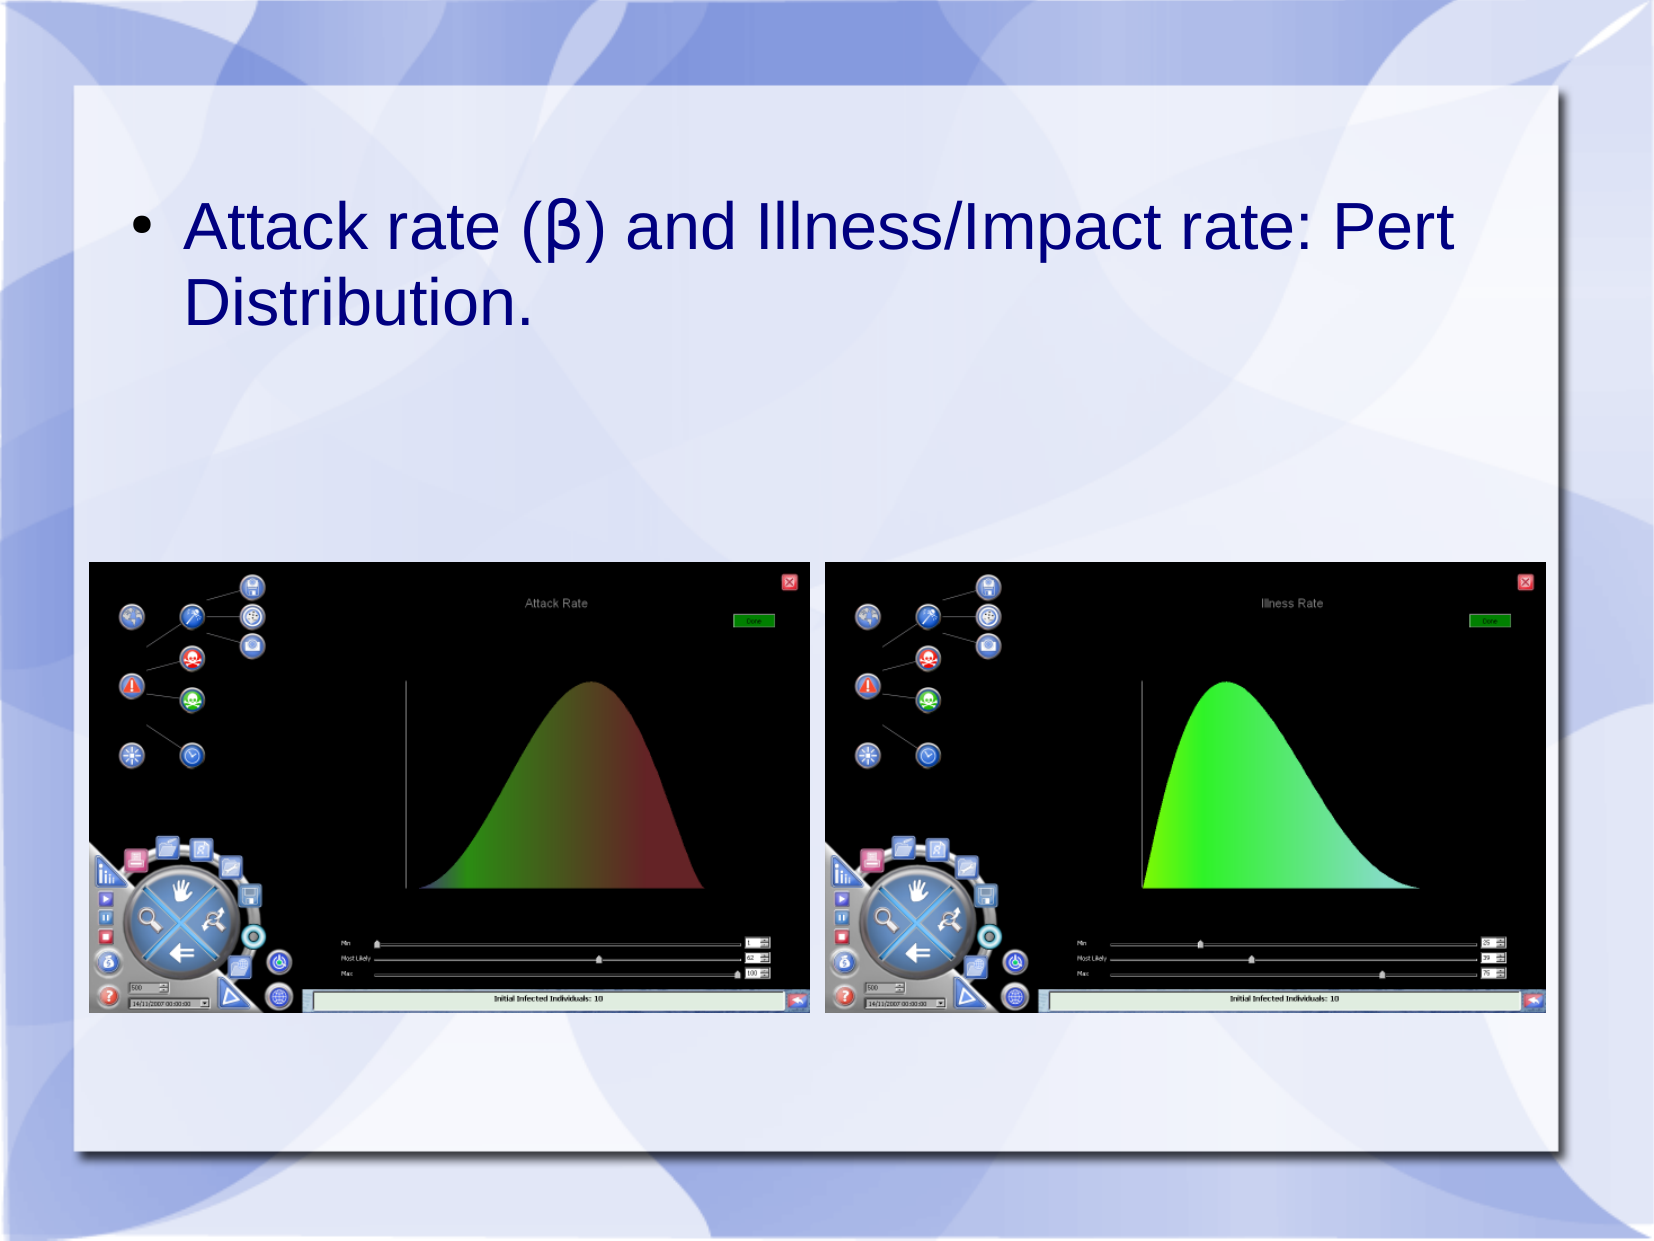

# Attack rate (β) and Illness/Impact rate: Pert Distribution.